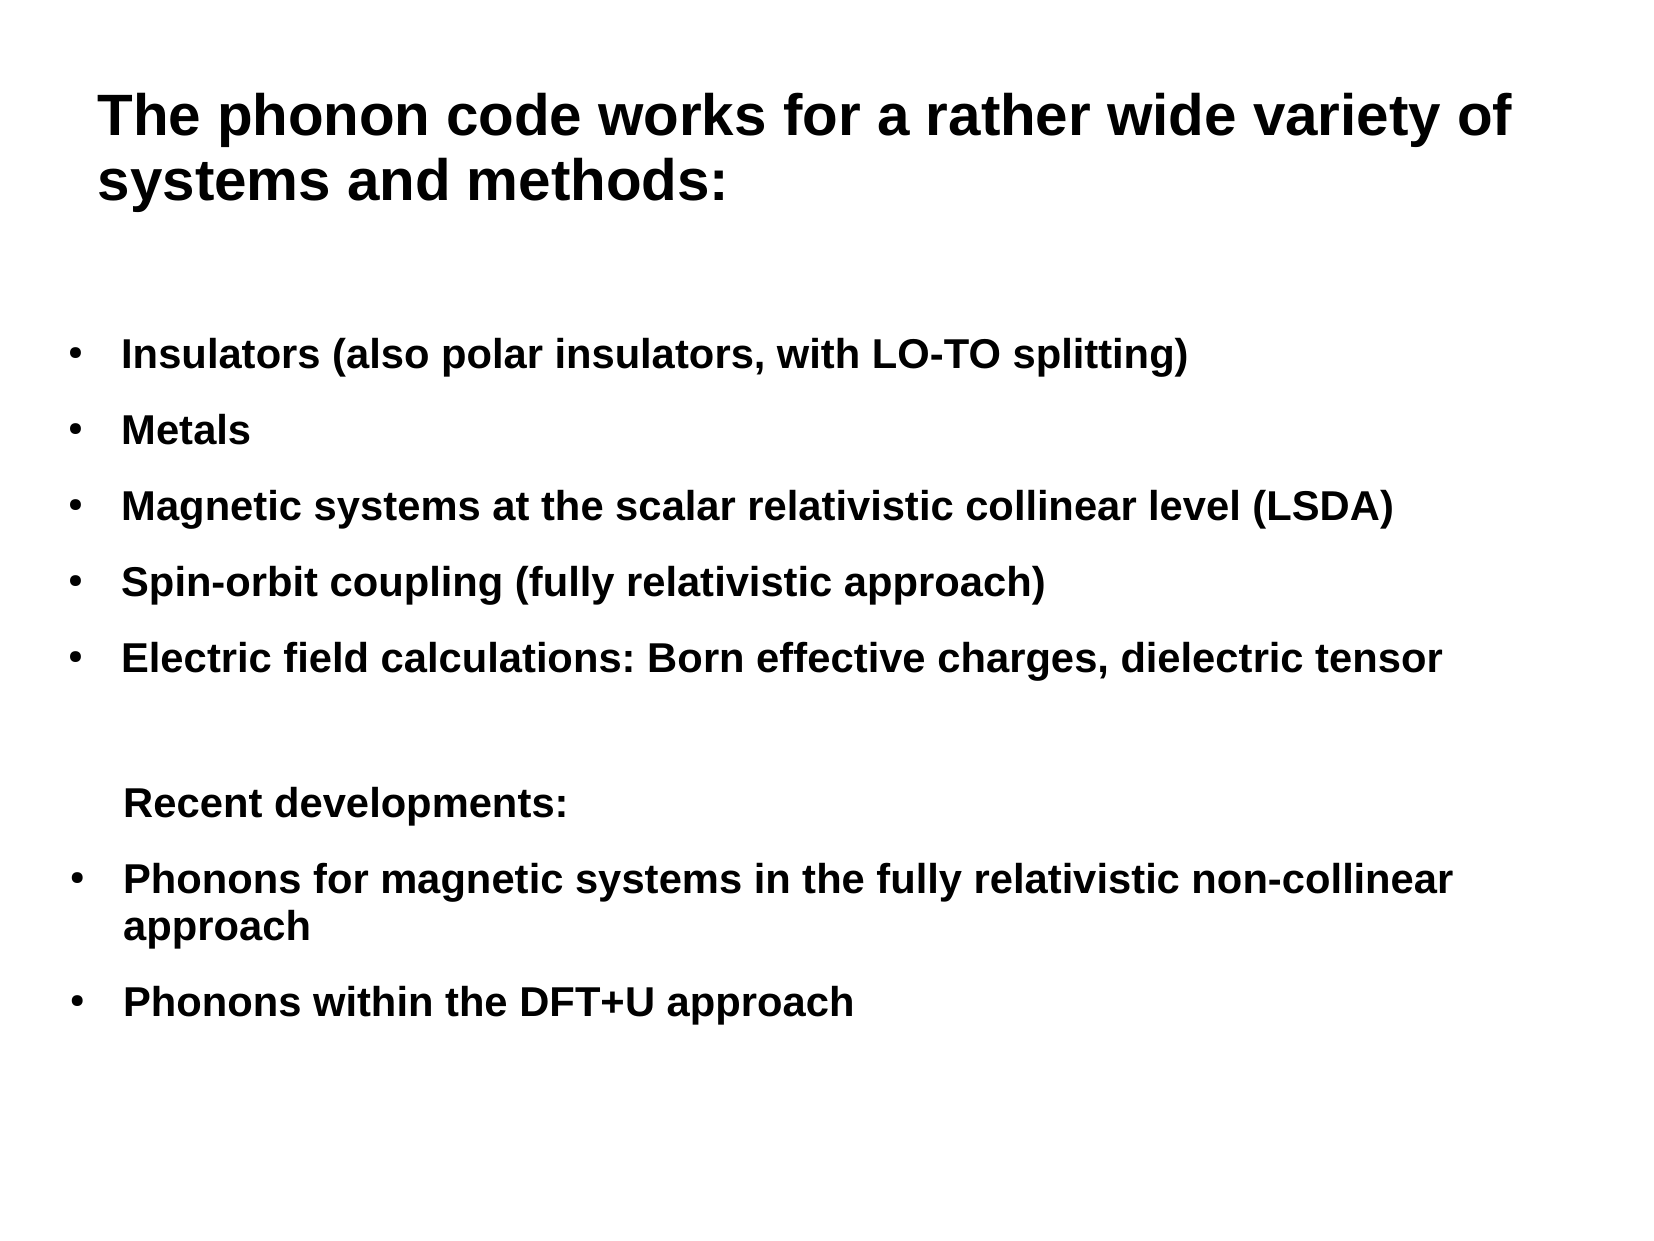

The phonon code works for a rather wide variety of systems and methods:
# Insulators (also polar insulators, with LO-TO splitting)
Metals
Magnetic systems at the scalar relativistic collinear level (LSDA)
Spin-orbit coupling (fully relativistic approach)
Electric field calculations: Born effective charges, dielectric tensor
Recent developments:
Phonons for magnetic systems in the fully relativistic non-collinear approach
Phonons within the DFT+U approach